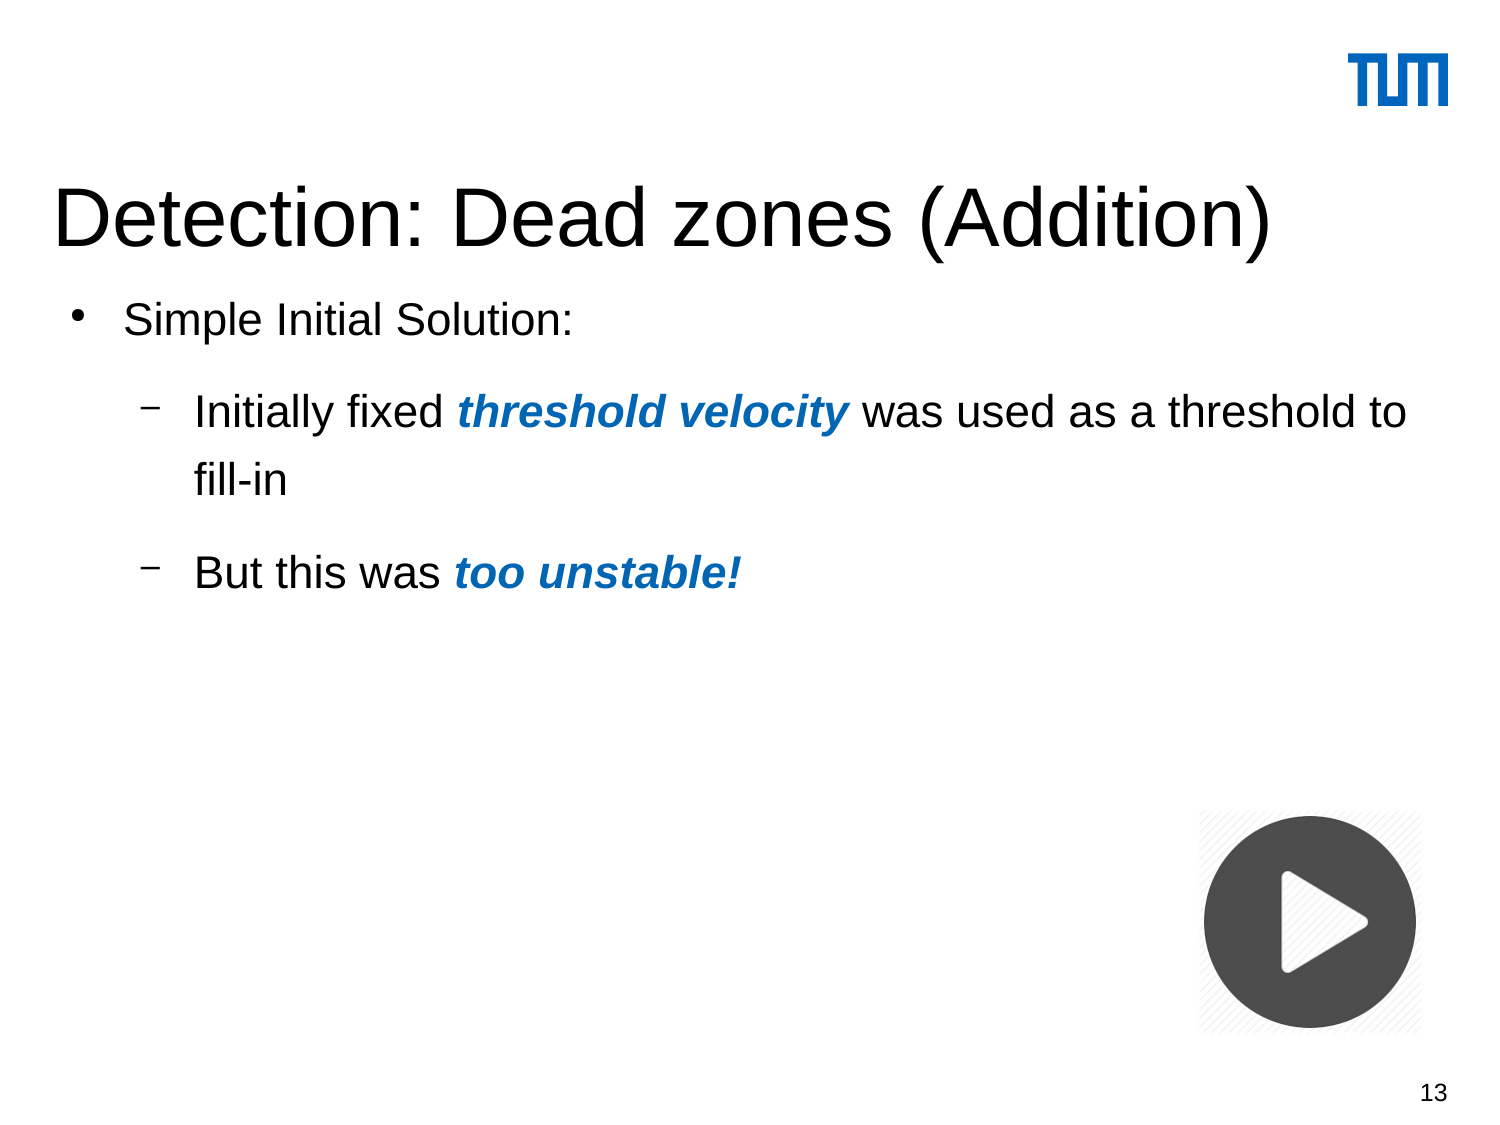

# Detection: Dead zones (Addition)
Simple Initial Solution:
Initially fixed threshold velocity was used as a threshold to fill-in
But this was too unstable!